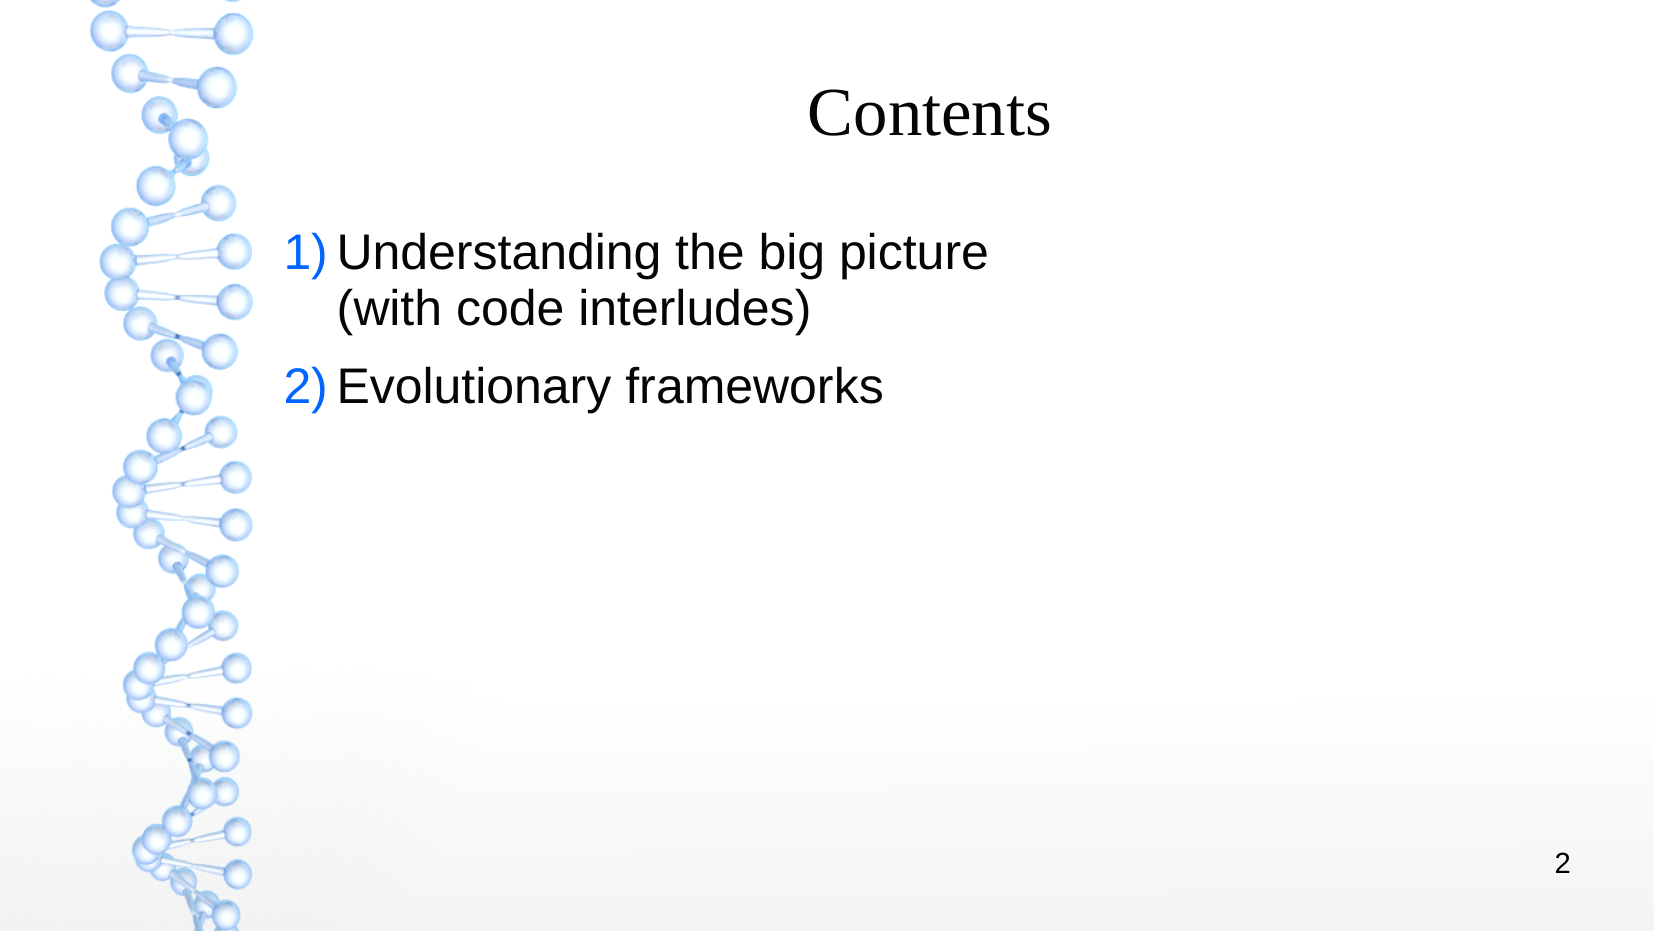

# Contents
Understanding the big picture
(with code interludes)
Evolutionary frameworks
2